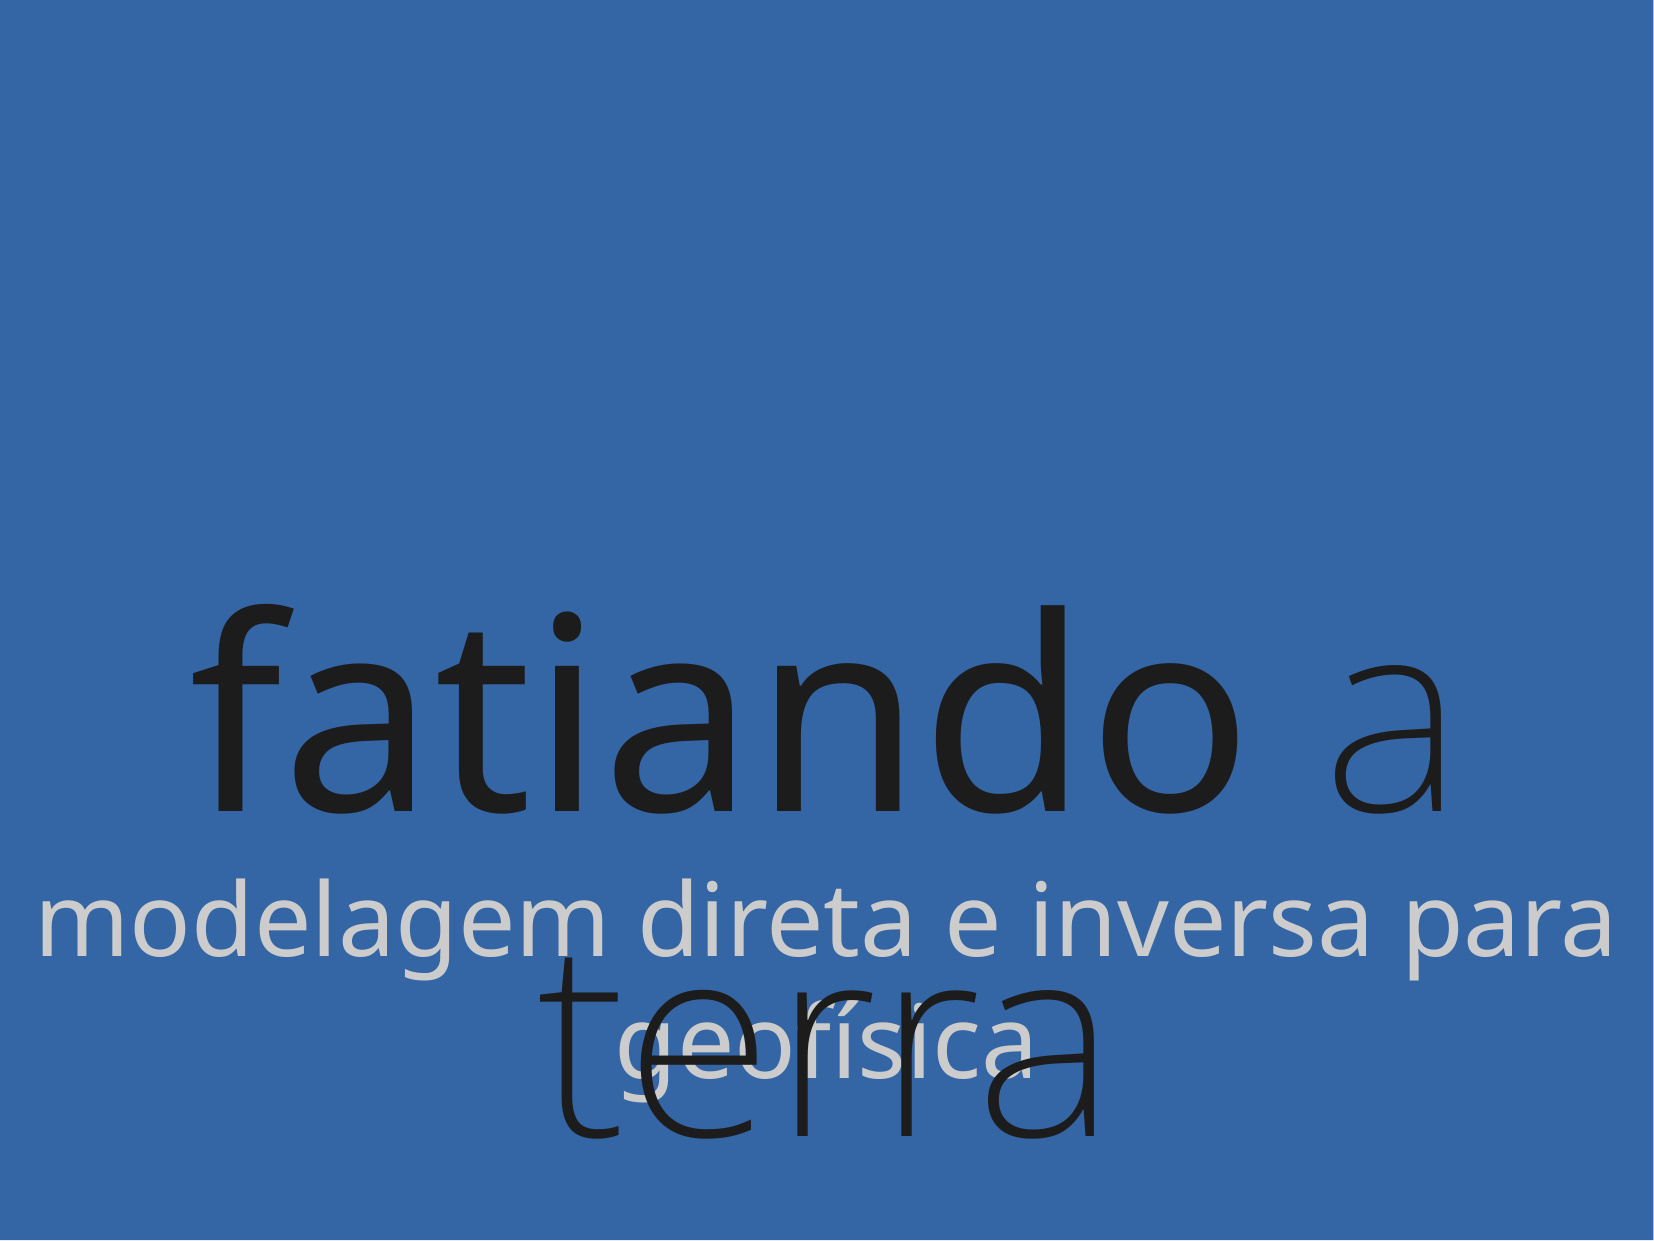

fatiando a terra
# modelagem direta e inversa para geofísica